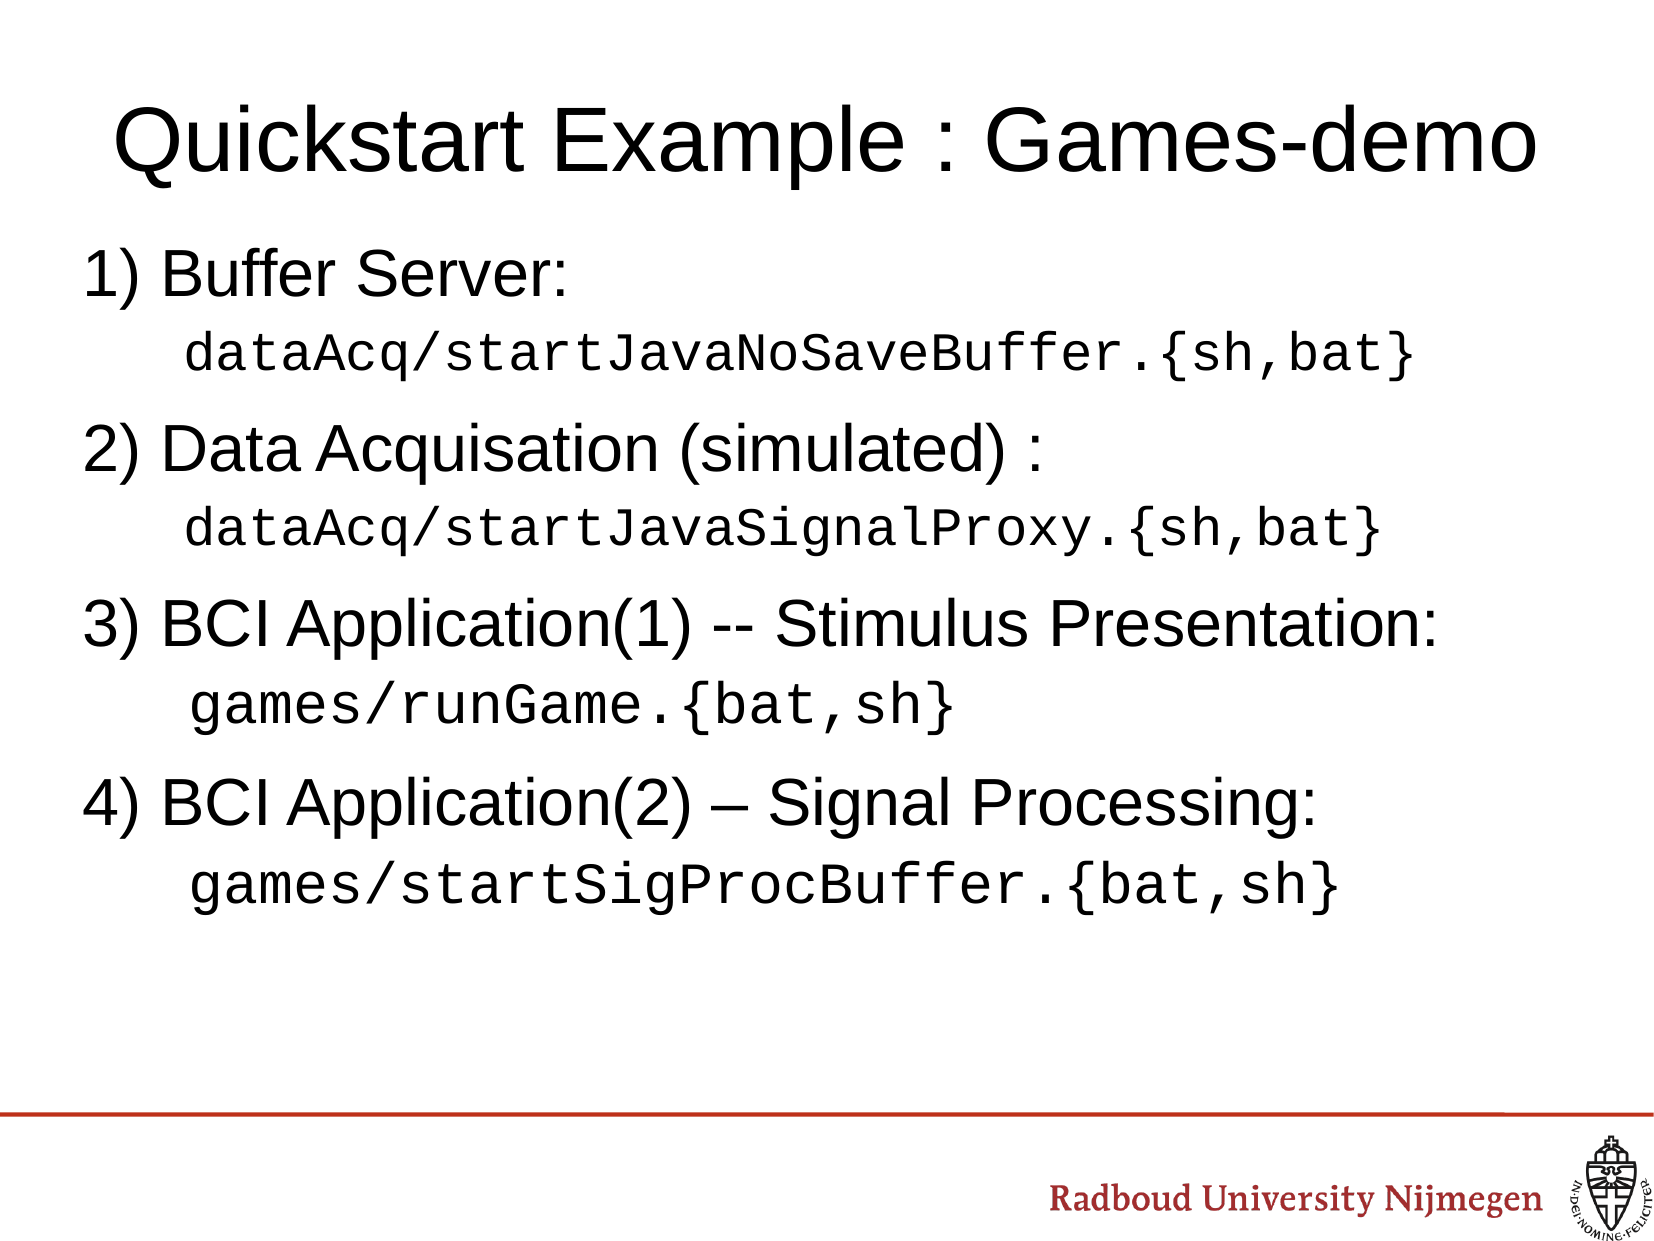

# Quickstart Example : Games-demo
 Buffer Server:
dataAcq/startJavaNoSaveBuffer.{sh,bat}
 Data Acquisation (simulated) :
dataAcq/startJavaSignalProxy.{sh,bat}
 BCI Application(1) -- Stimulus Presentation:
games/runGame.{bat,sh}
 BCI Application(2) – Signal Processing:
games/startSigProcBuffer.{bat,sh}